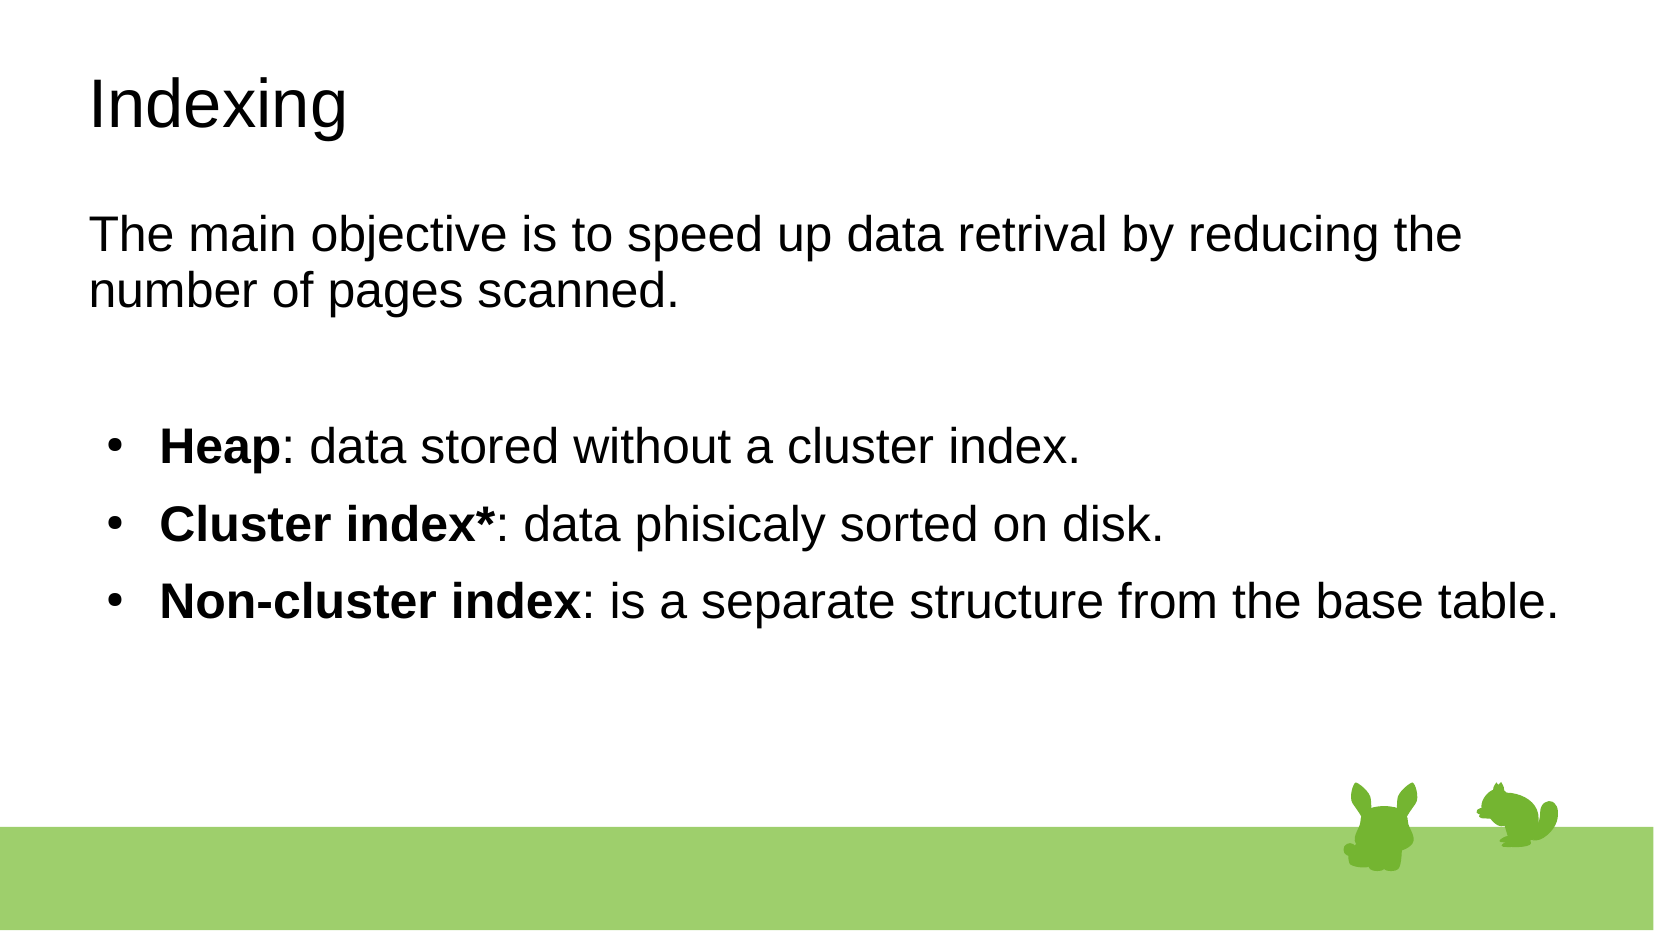

# Indexing
The main objective is to speed up data retrival by reducing the number of pages scanned.
Heap: data stored without a cluster index.
Cluster index*: data phisicaly sorted on disk.
Non-cluster index: is a separate structure from the base table.